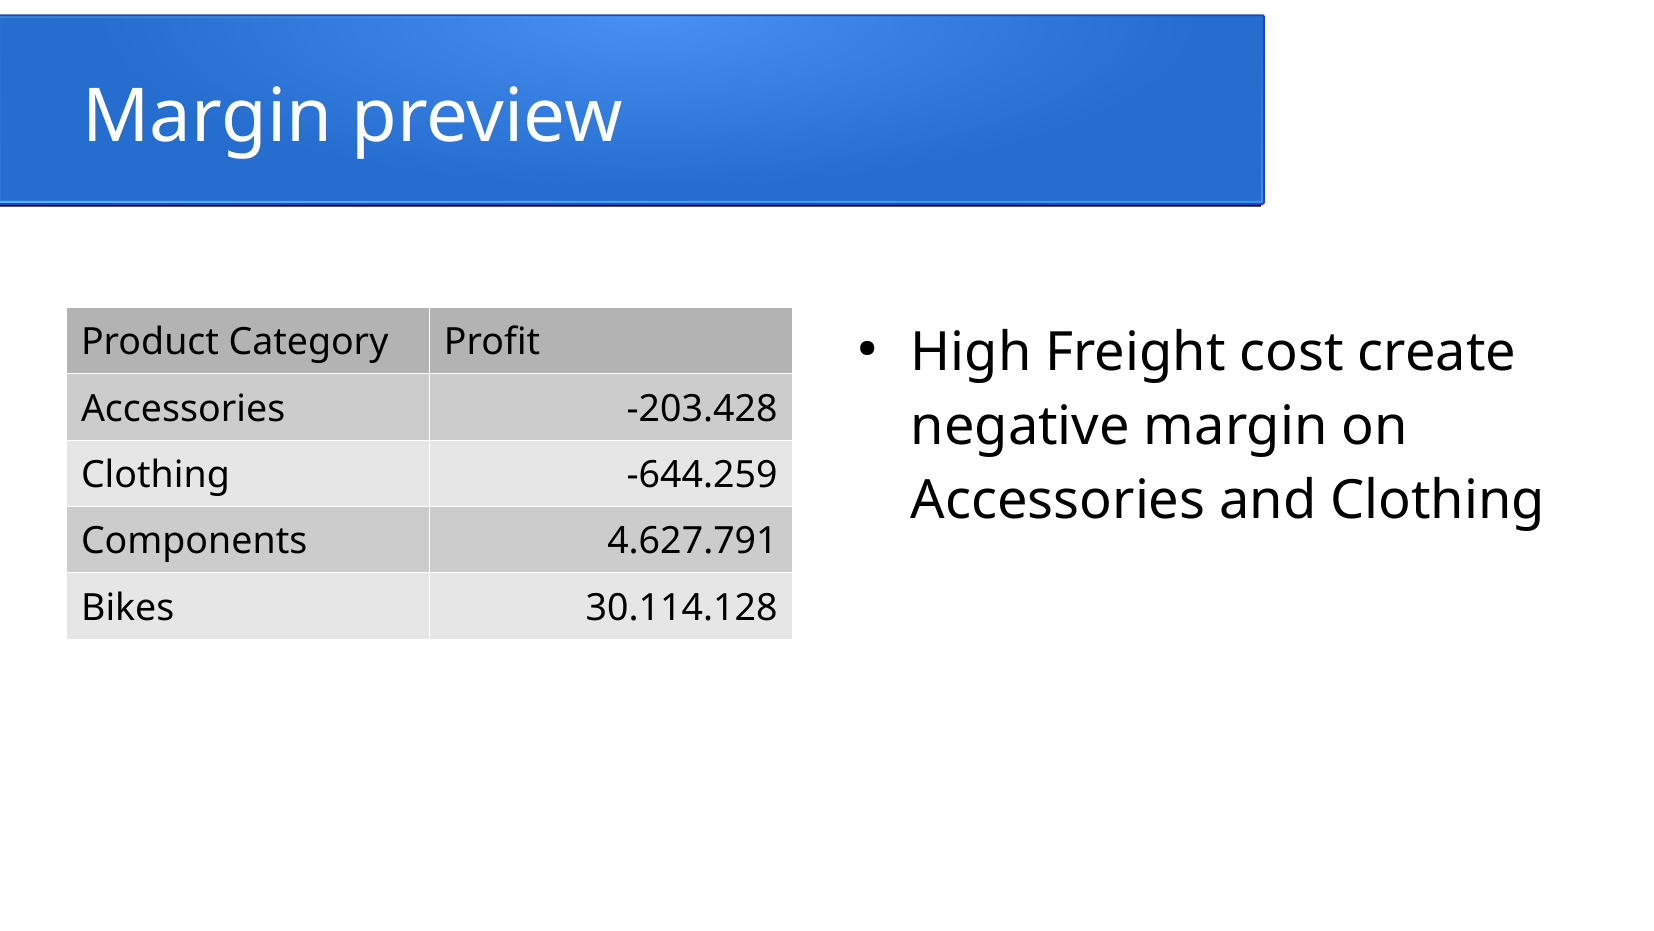

# Margin preview
| Product Category | Profit |
| --- | --- |
| Accessories | -203.428 |
| Clothing | -644.259 |
| Components | 4.627.791 |
| Bikes | 30.114.128 |
High Freight cost create negative margin on Accessories and Clothing